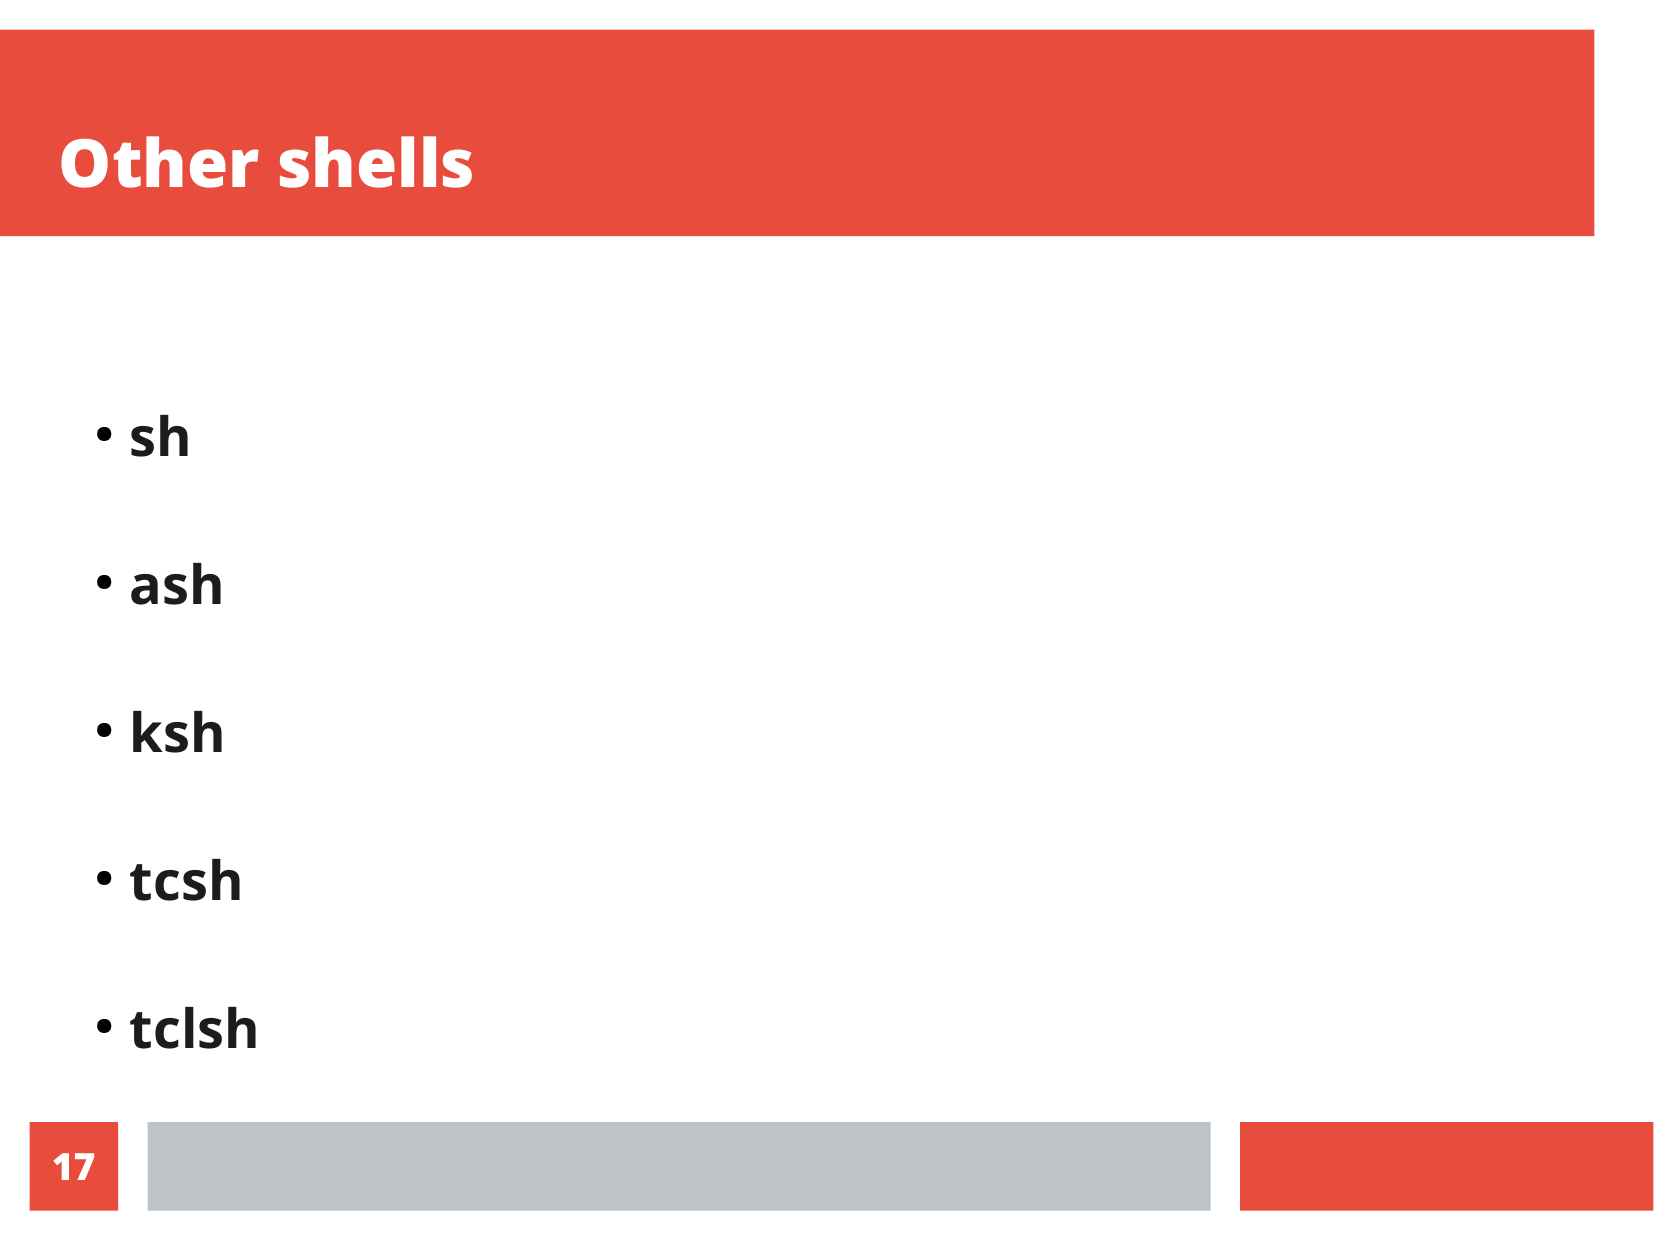

# Other shells
sh
ash
ksh
tcsh
tclsh
17